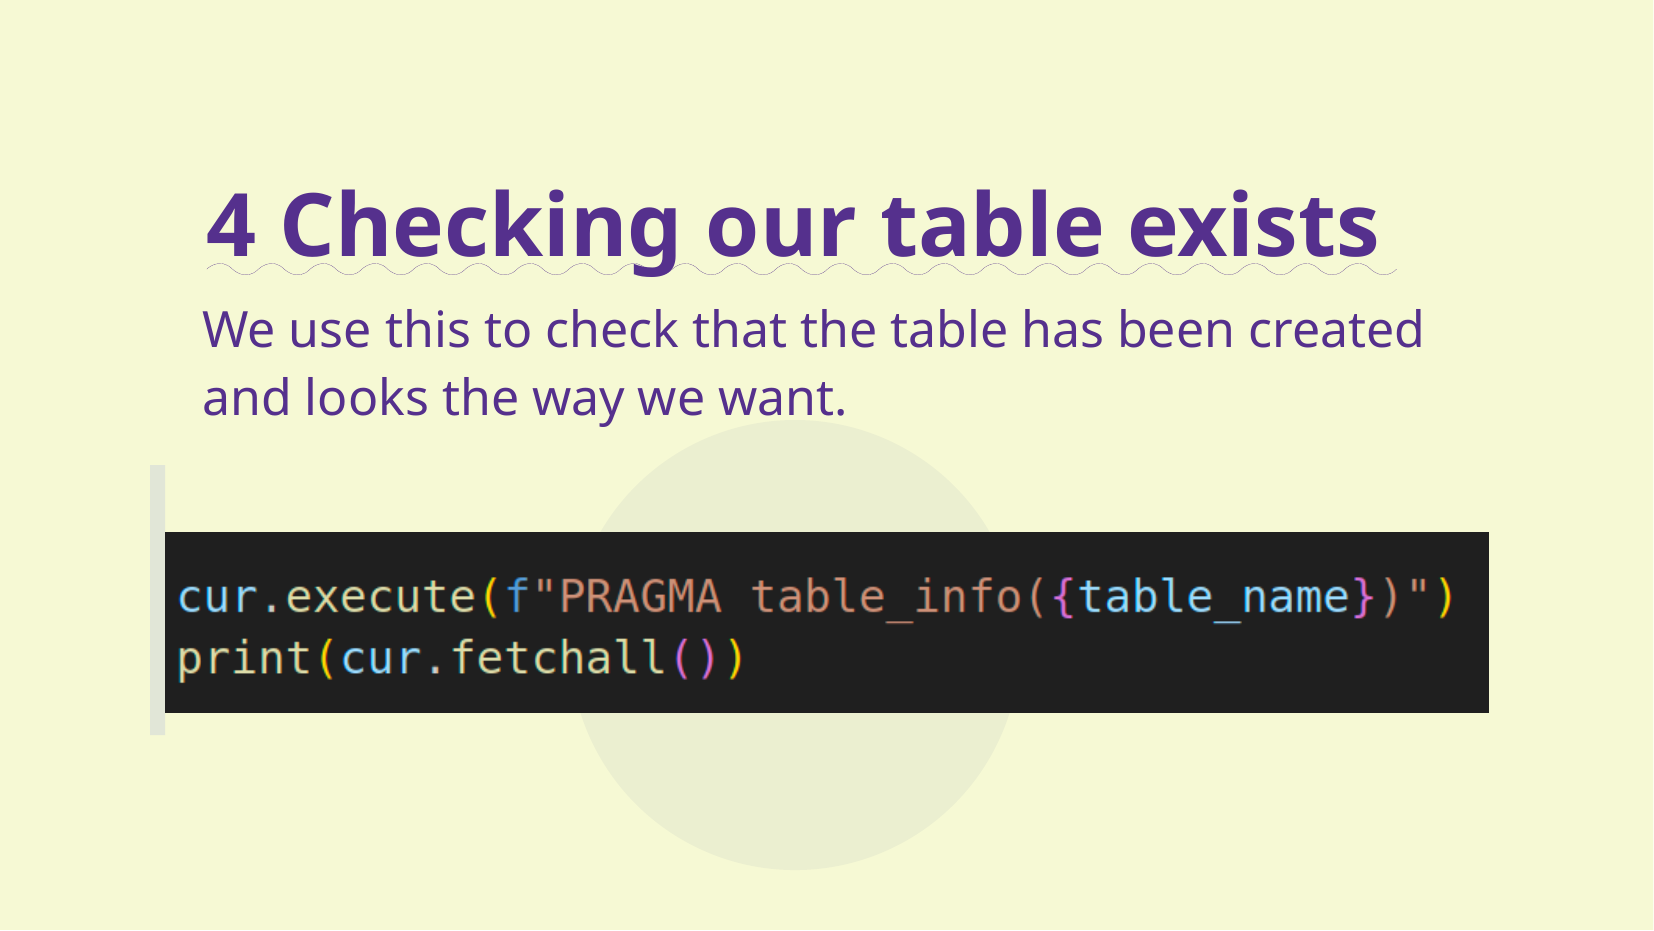

# 4 Checking our table exists
We use this to check that the table has been created and looks the way we want.